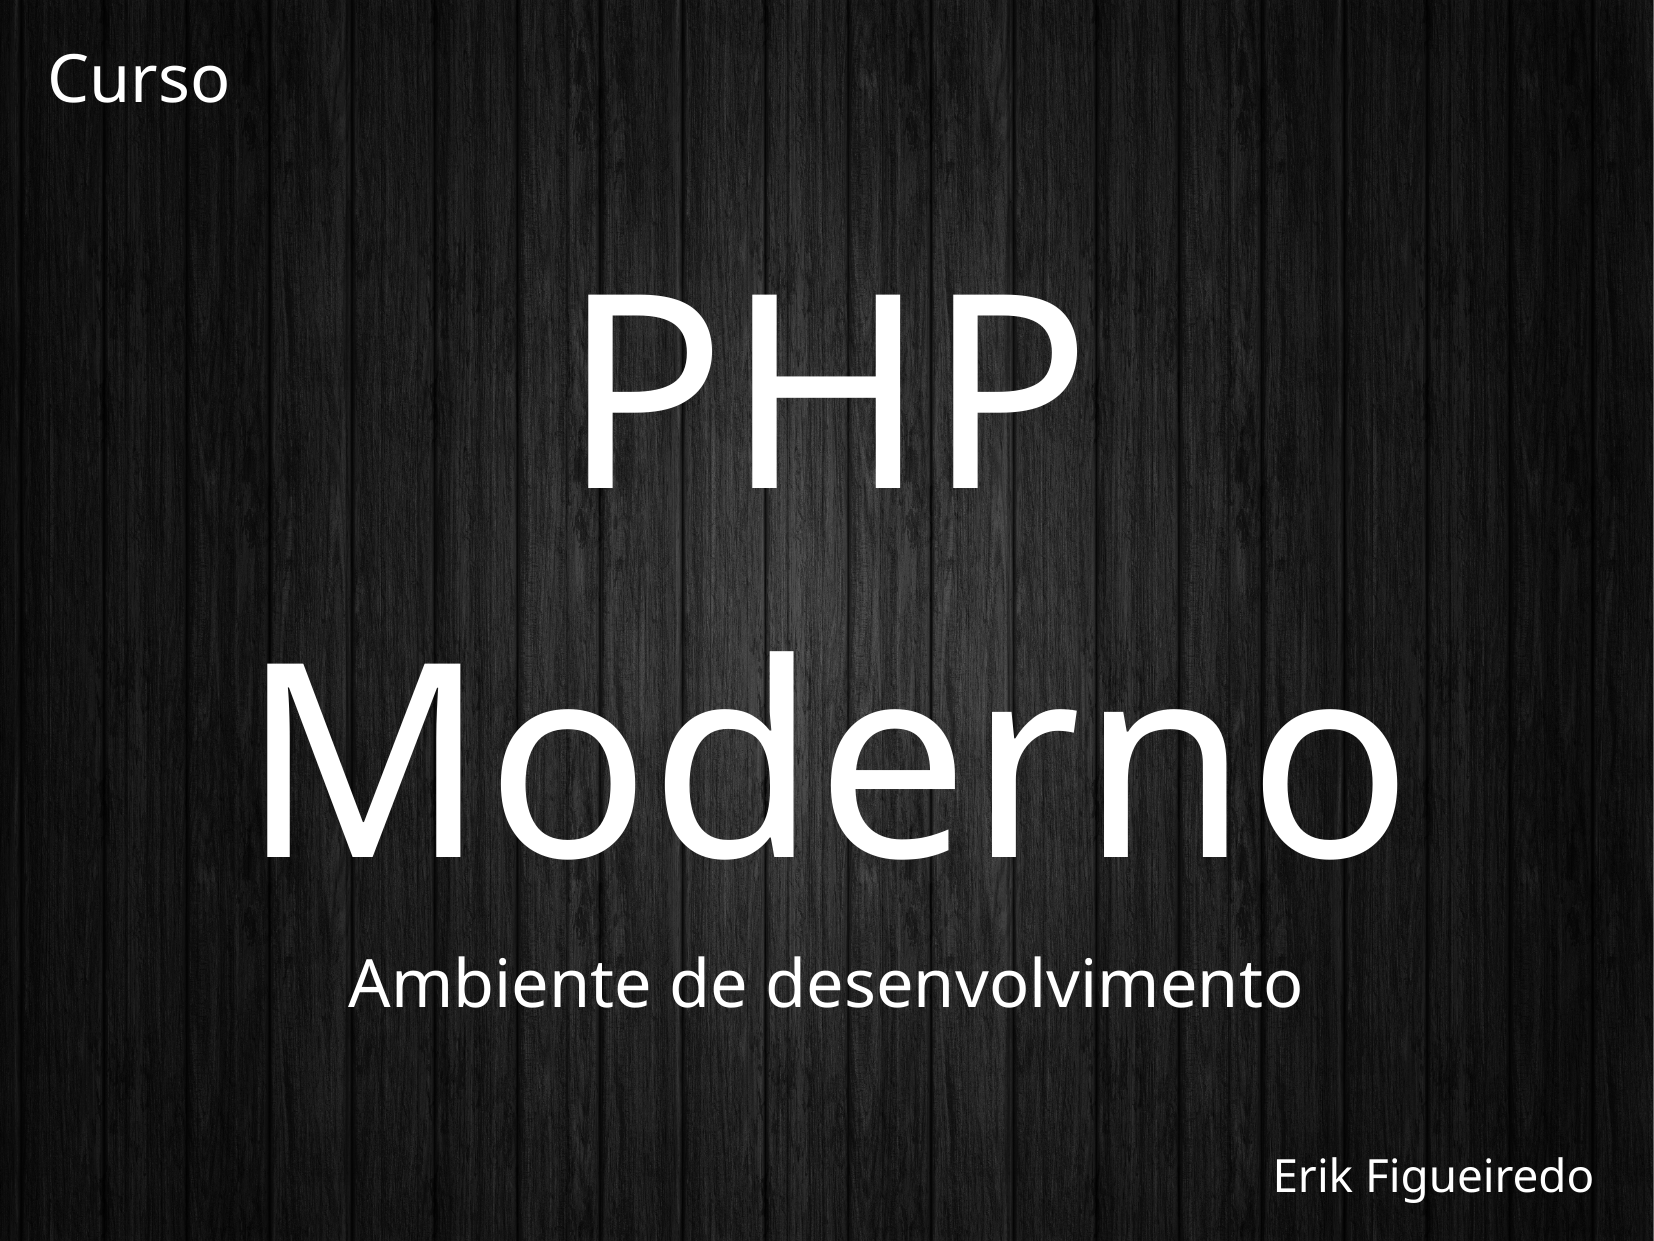

Curso
# PHP Moderno
Ambiente de desenvolvimento
Erik Figueiredo